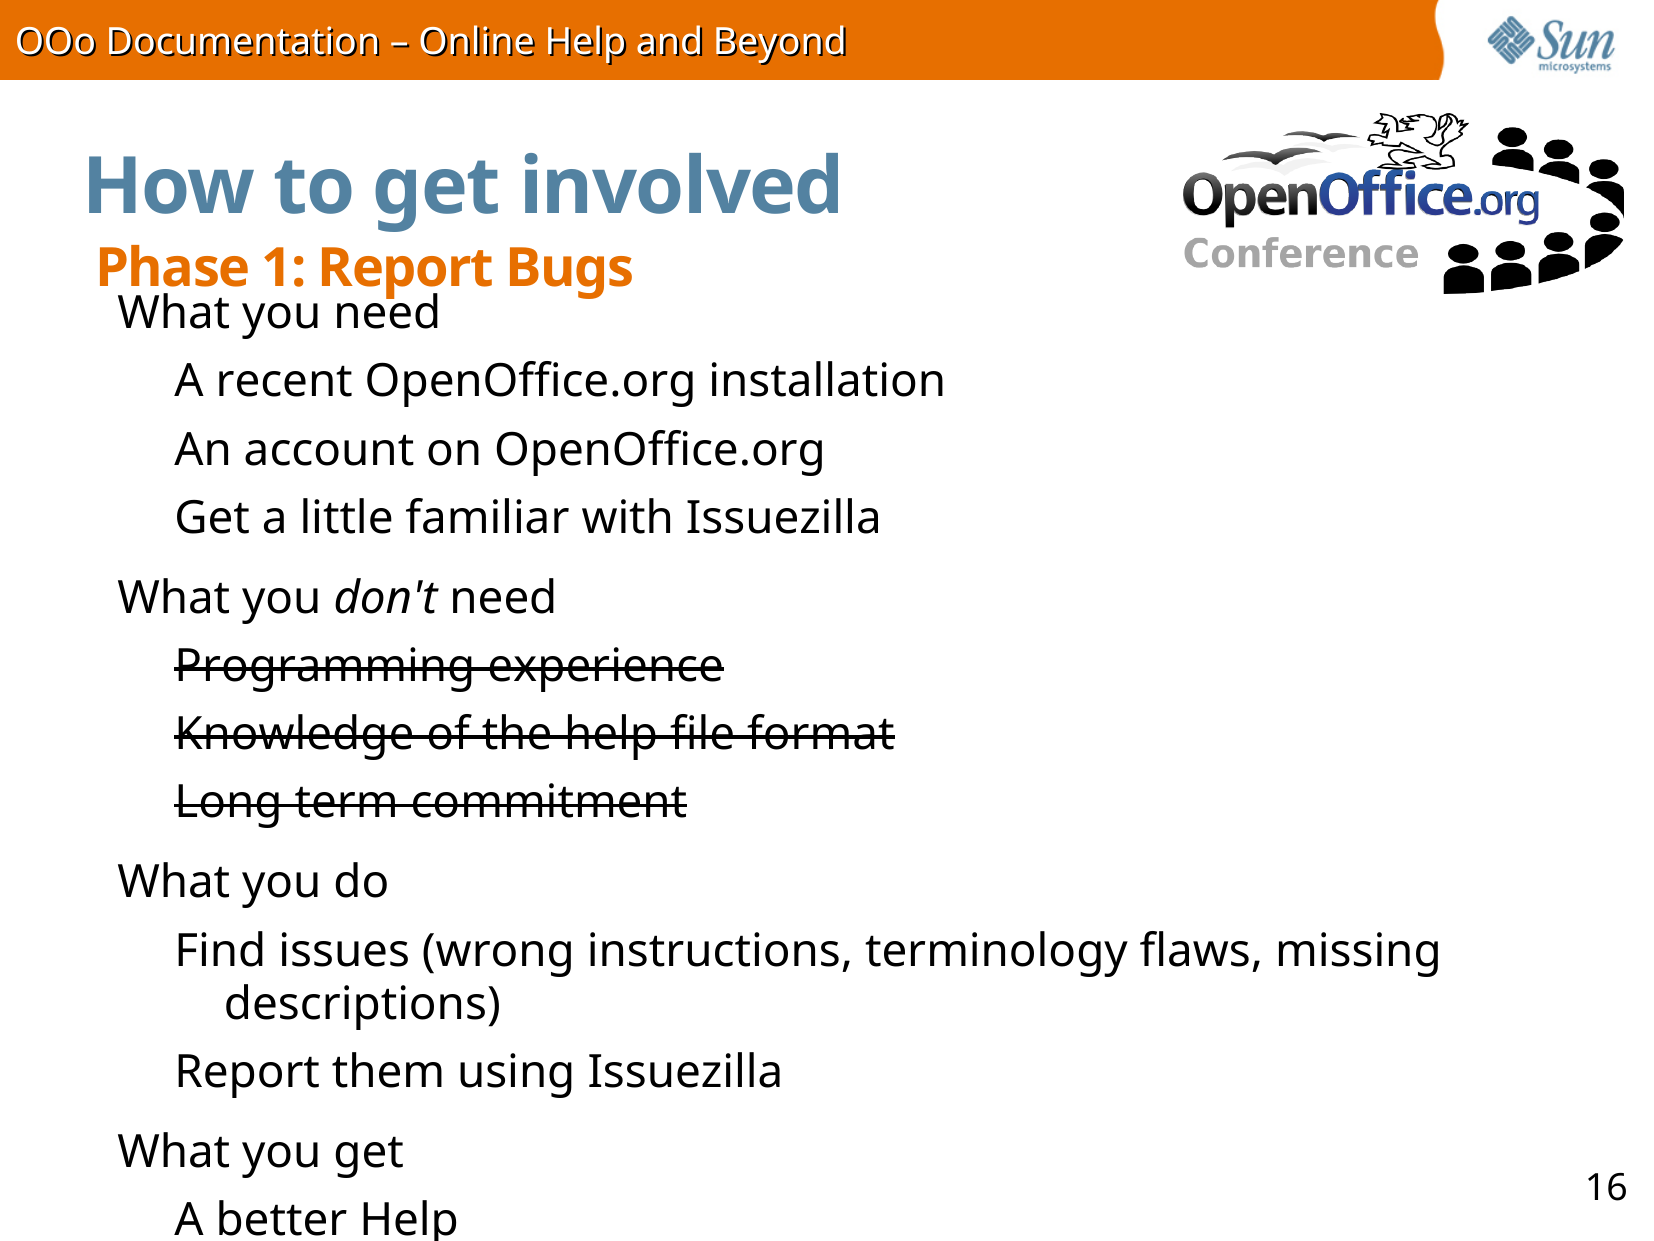

How to get involved
 Phase 1: Report Bugs
# What you need
A recent OpenOffice.org installation
An account on OpenOffice.org
Get a little familiar with Issuezilla
What you don't need
Programming experience
Knowledge of the help file format
Long term commitment
What you do
Find issues (wrong instructions, terminology flaws, missing descriptions)
Report them using Issuezilla
What you get
A better Help
We may start keeping a top 10 issues submitters list ;-)